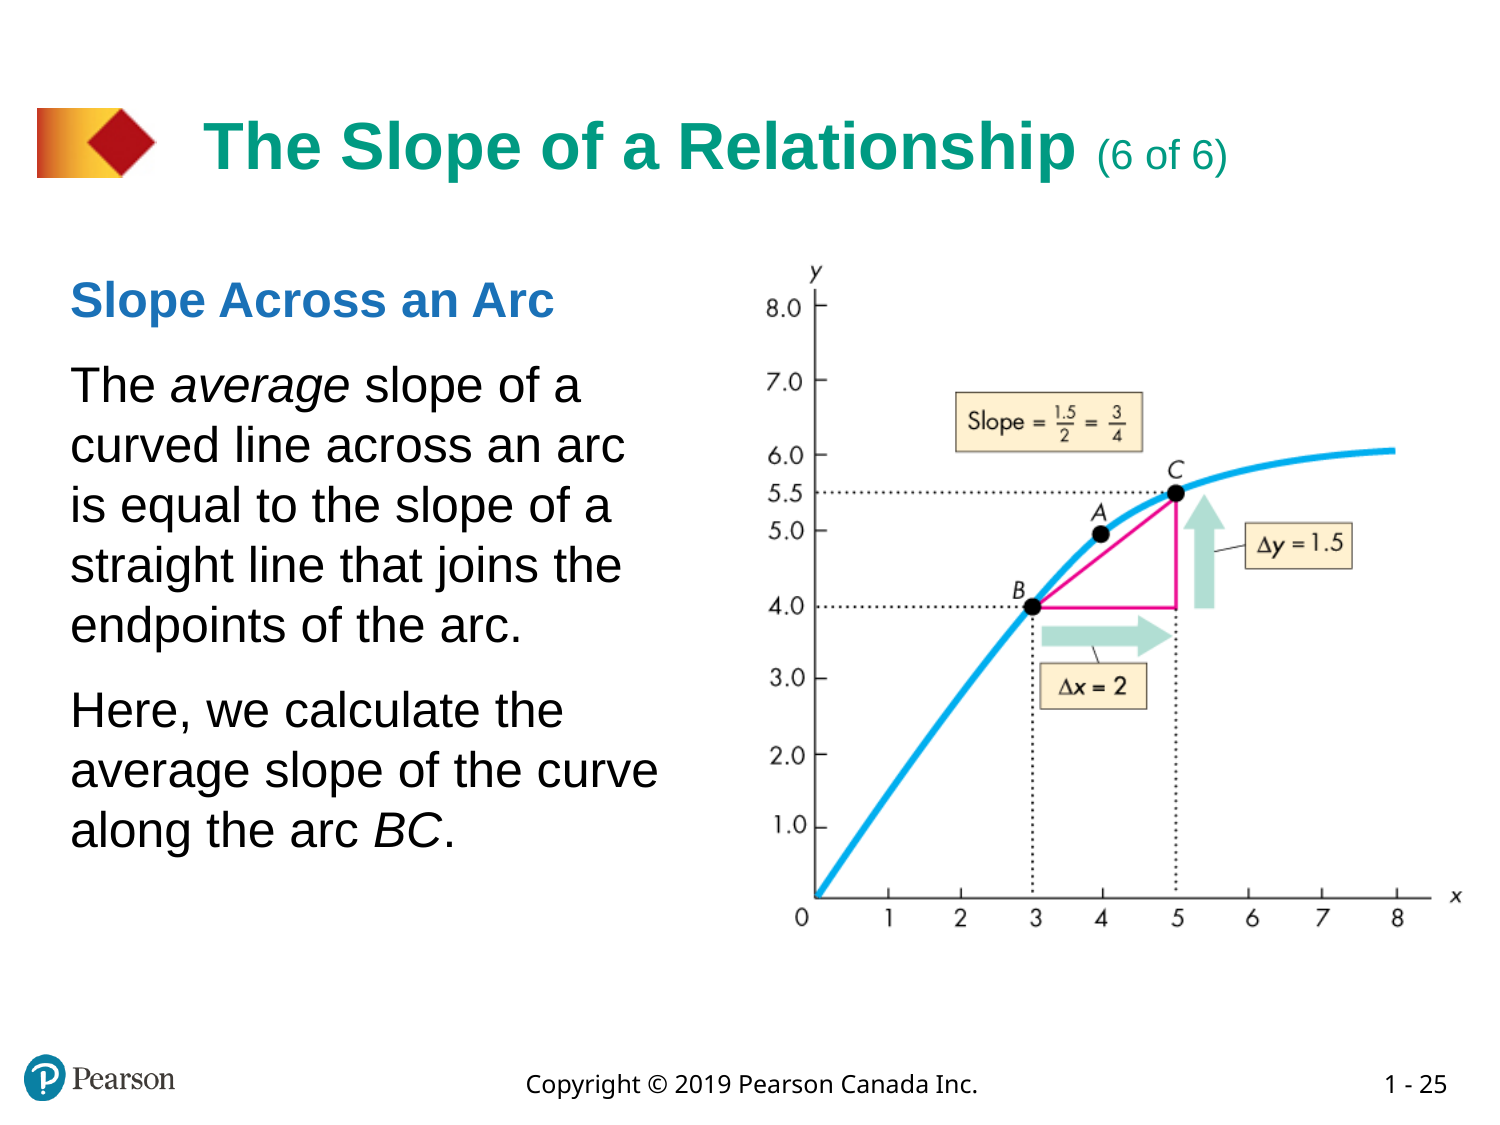

# The Slope of a Relationship (6 of 6)
Slope Across an Arc
The average slope of a curved line across an arc is equal to the slope of a straight line that joins the endpoints of the arc.
Here, we calculate the average slope of the curve along the arc BC.